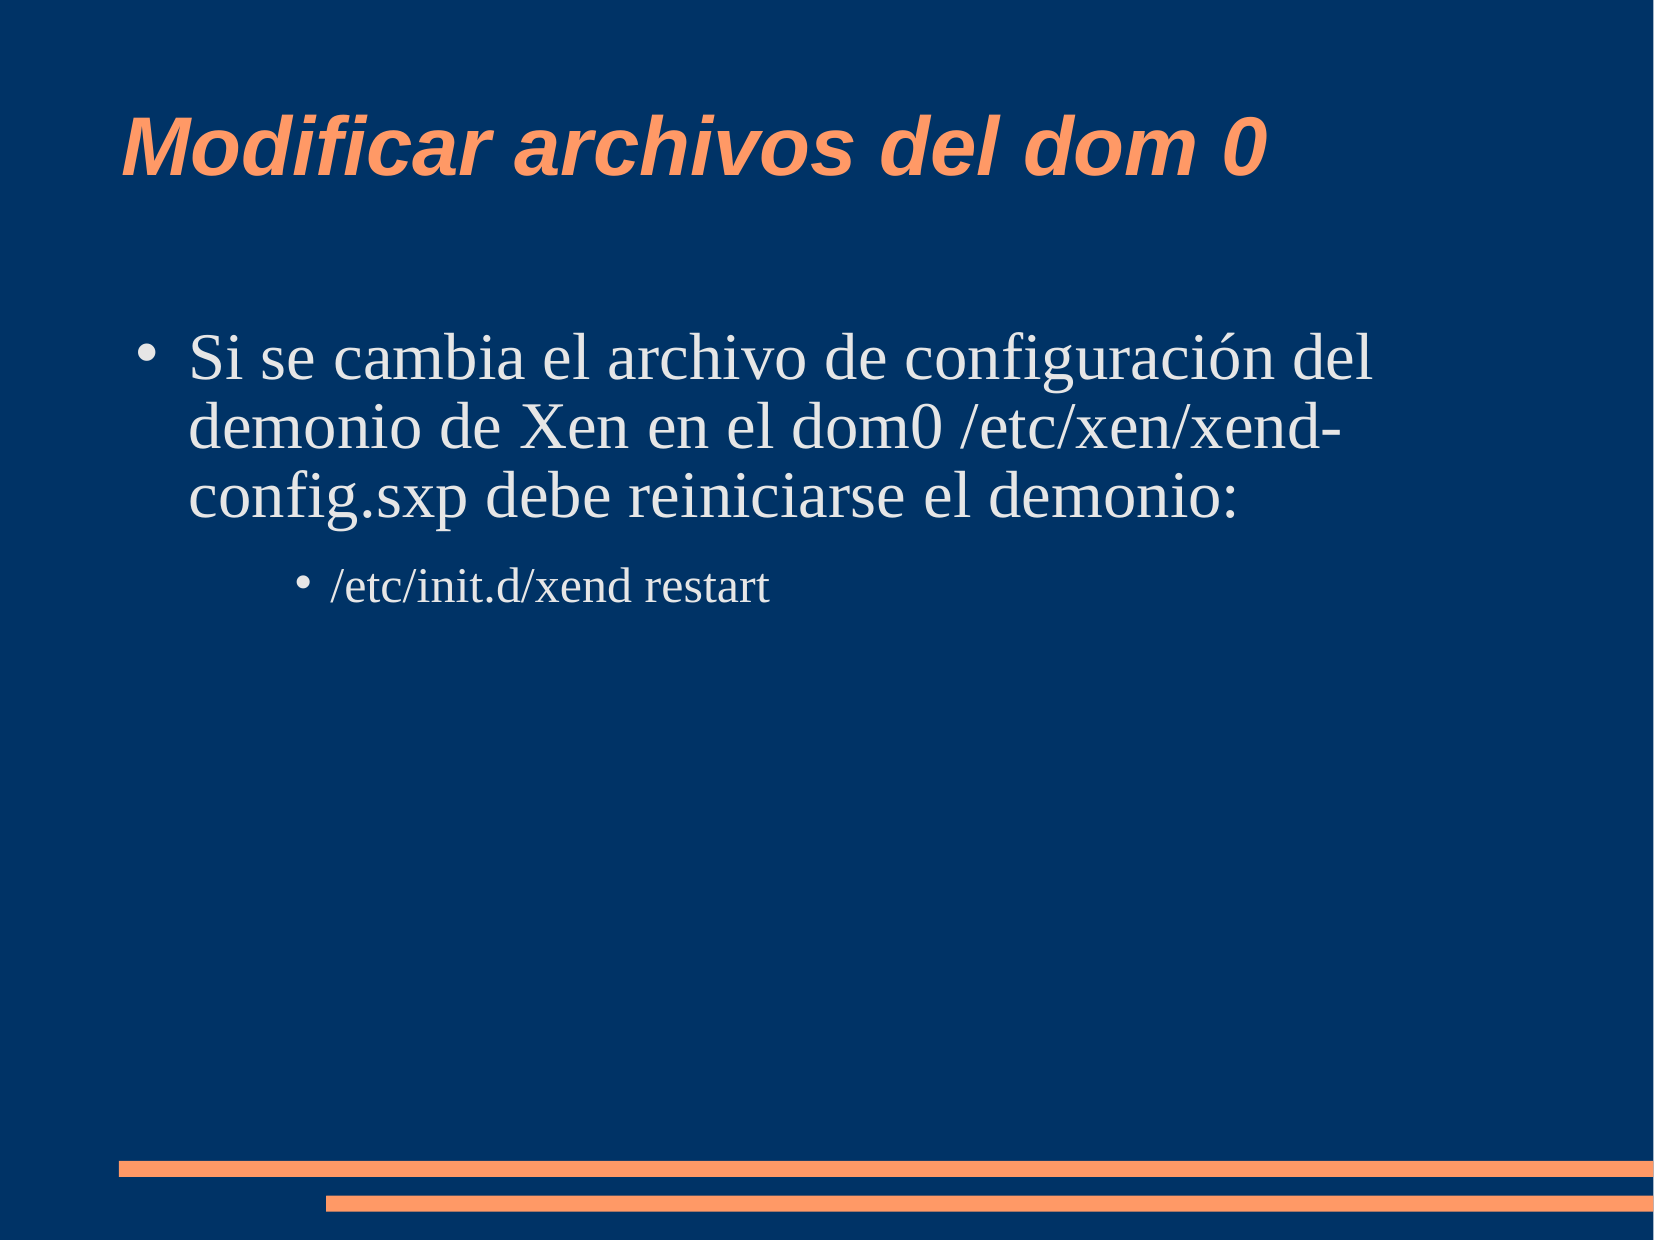

# Modificar archivos del dom 0
Si se cambia el archivo de configuración del demonio de Xen en el dom0 /etc/xen/xend-config.sxp debe reiniciarse el demonio:
/etc/init.d/xend restart